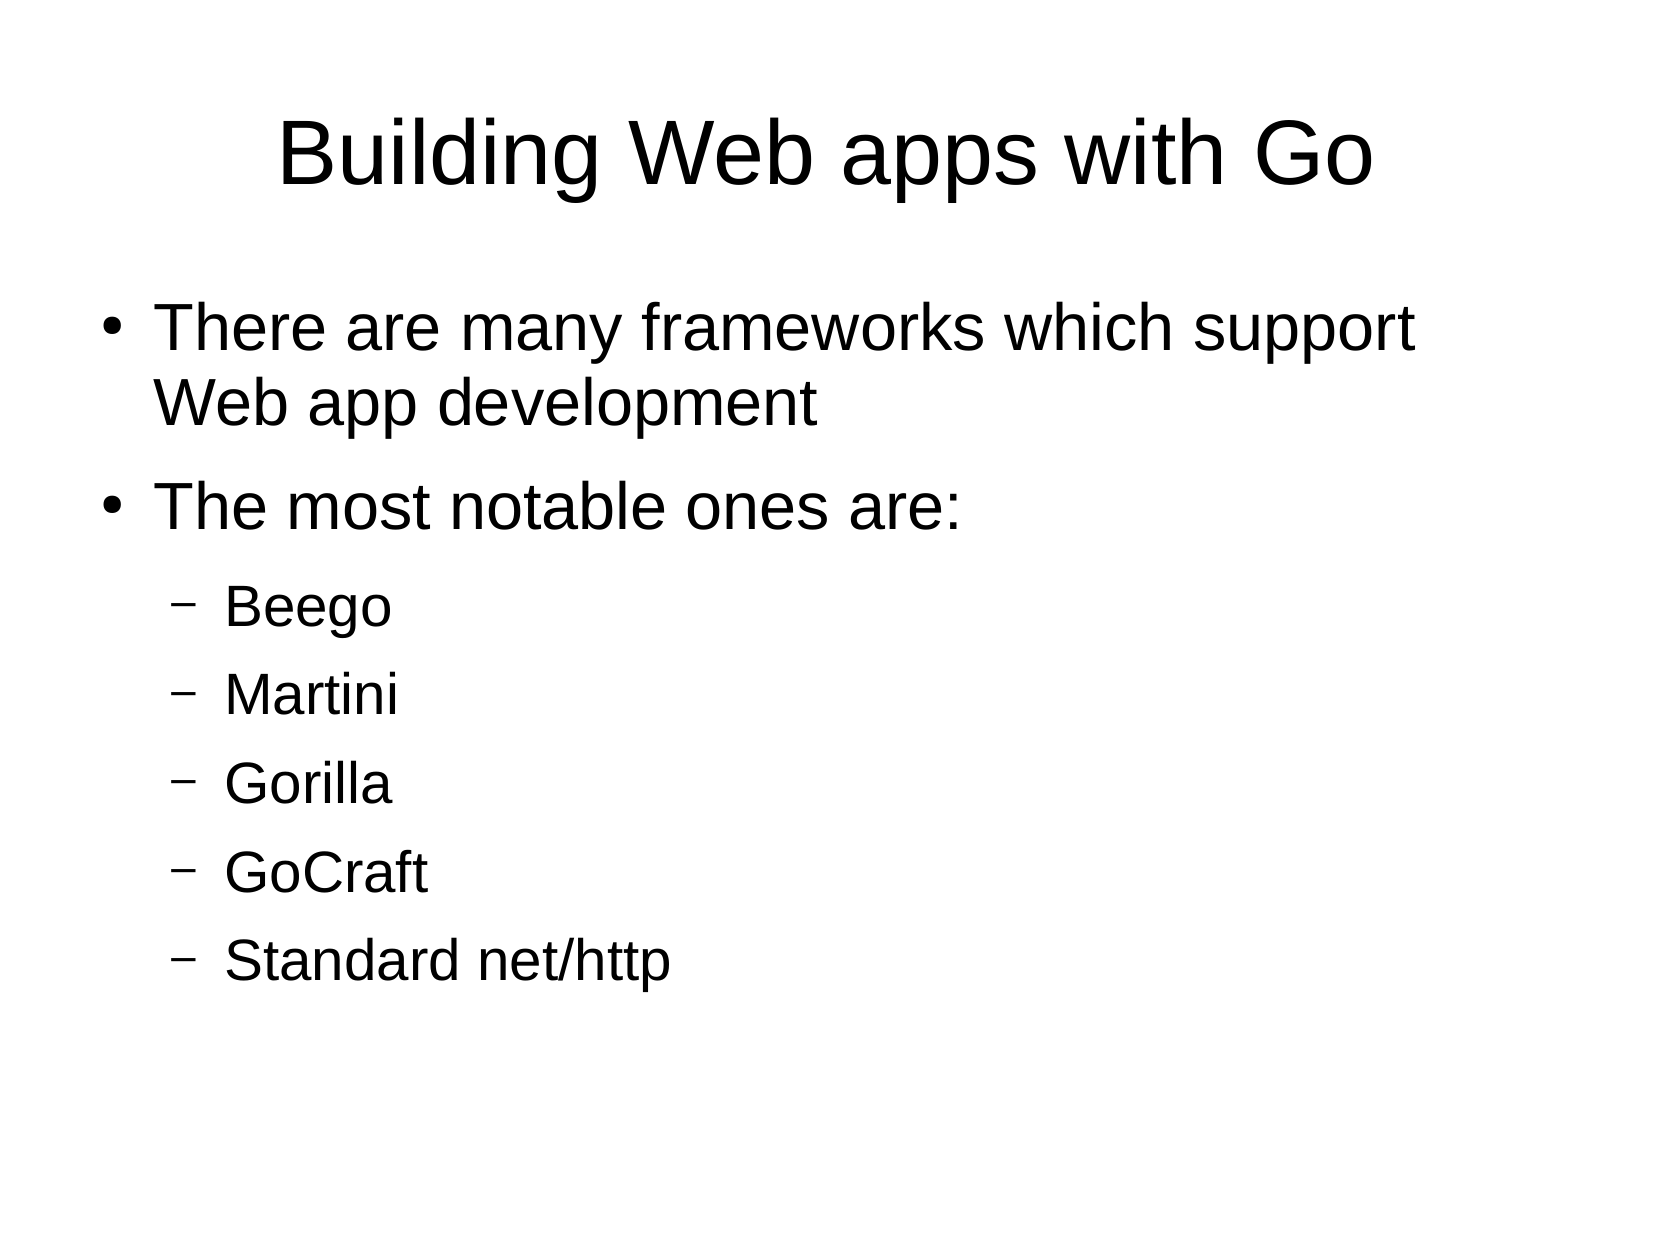

# Building Web apps with Go
There are many frameworks which support Web app development
The most notable ones are:
Beego
Martini
Gorilla
GoCraft
Standard net/http